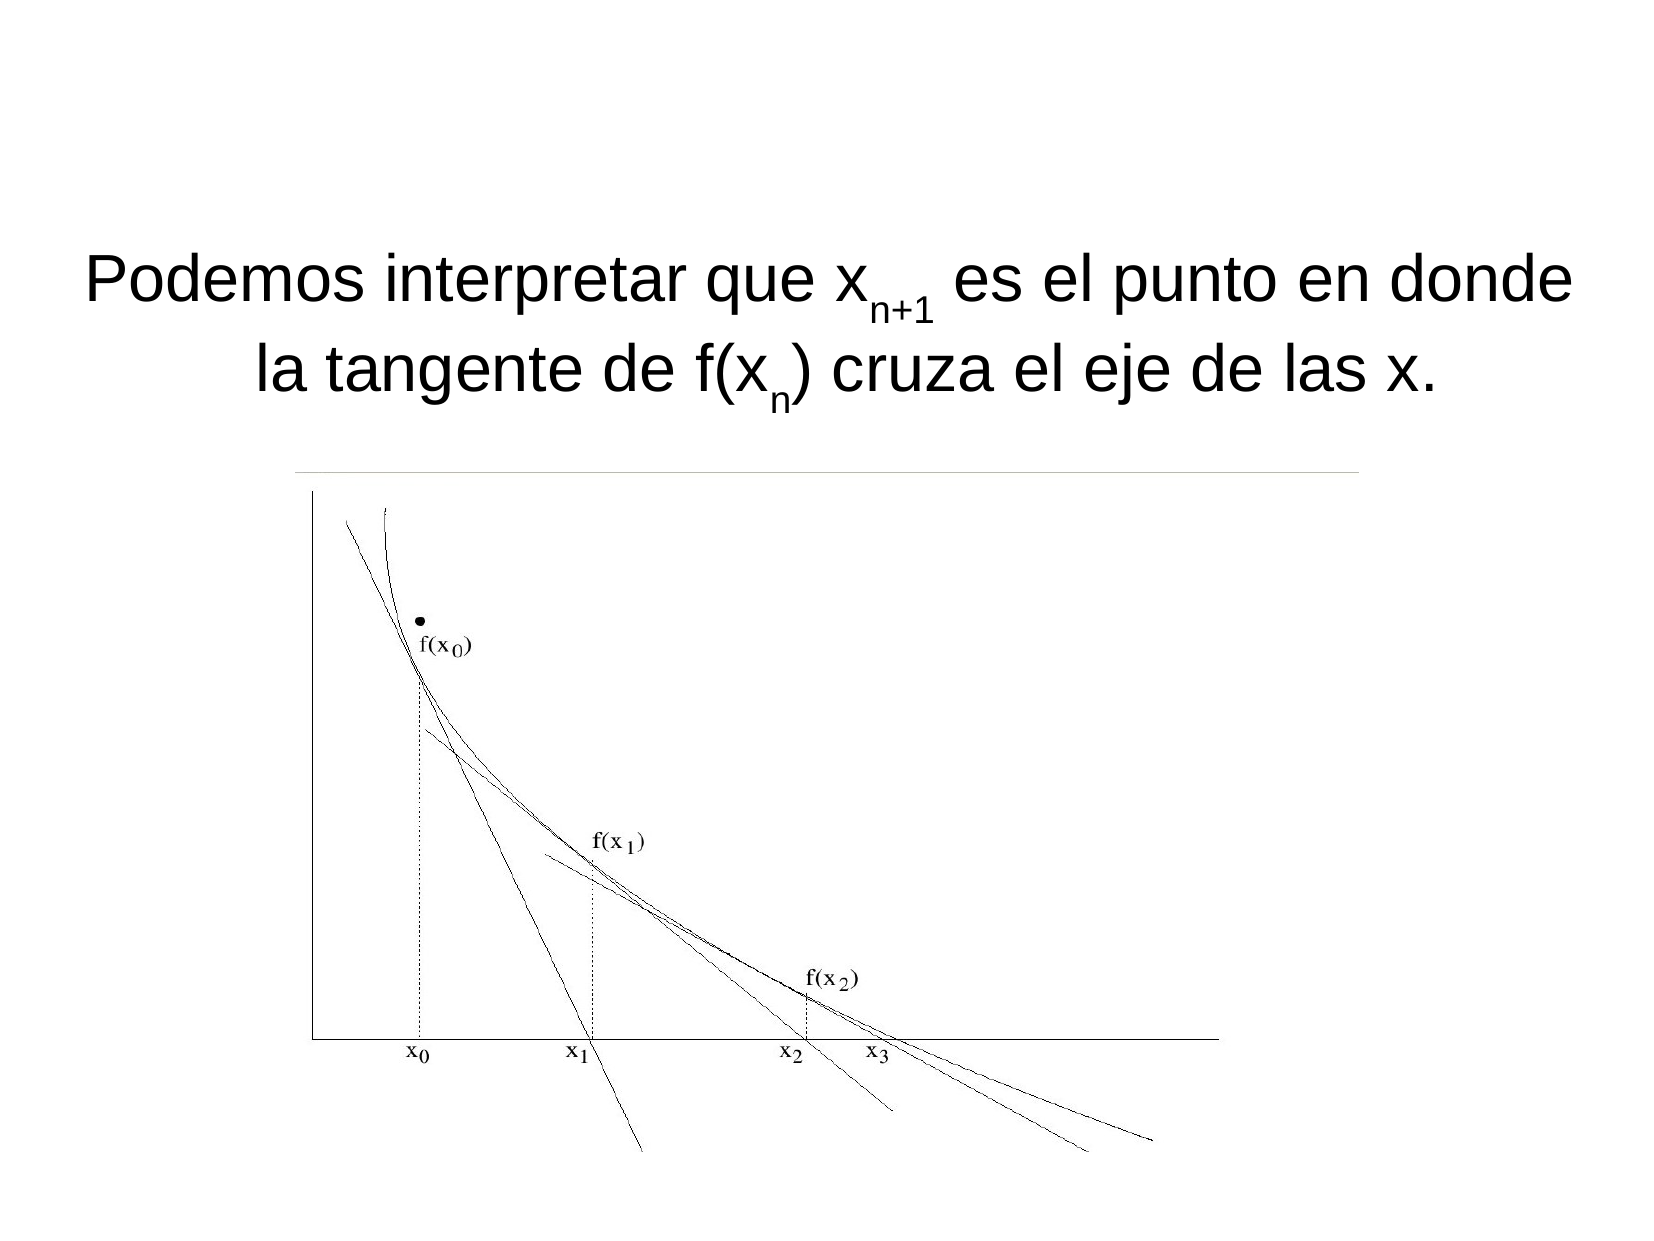

#
Podemos interpretar que xn+1 es el punto en donde la tangente de f(xn) cruza el eje de las x.